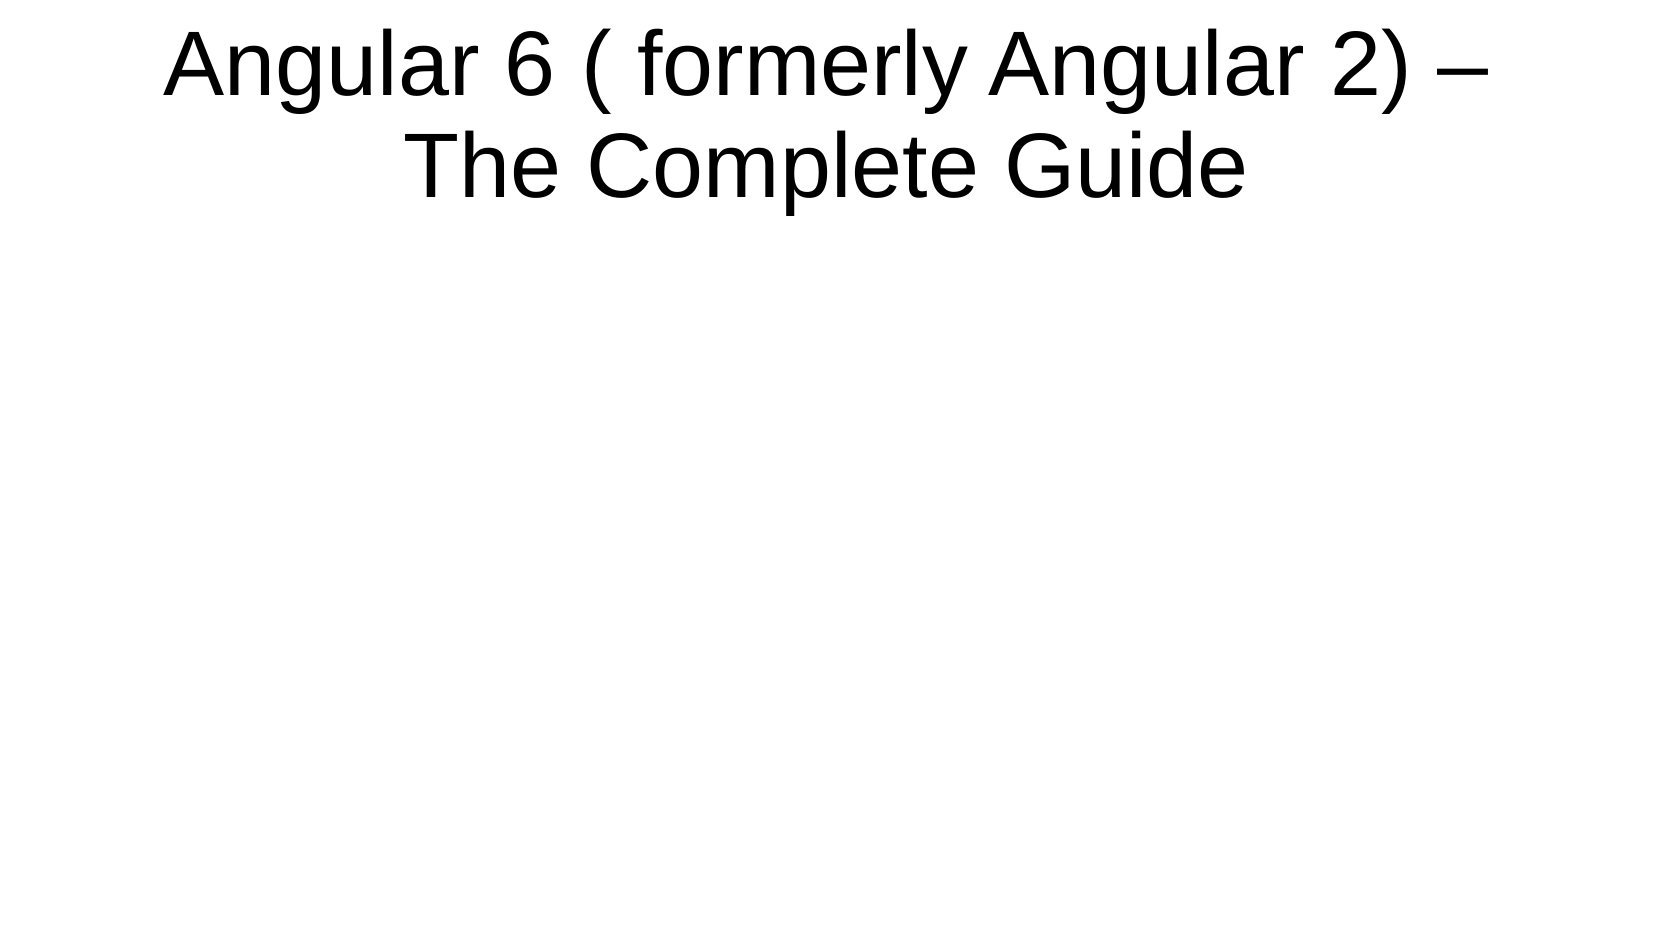

# Angular 6 ( formerly Angular 2) – The Complete Guide